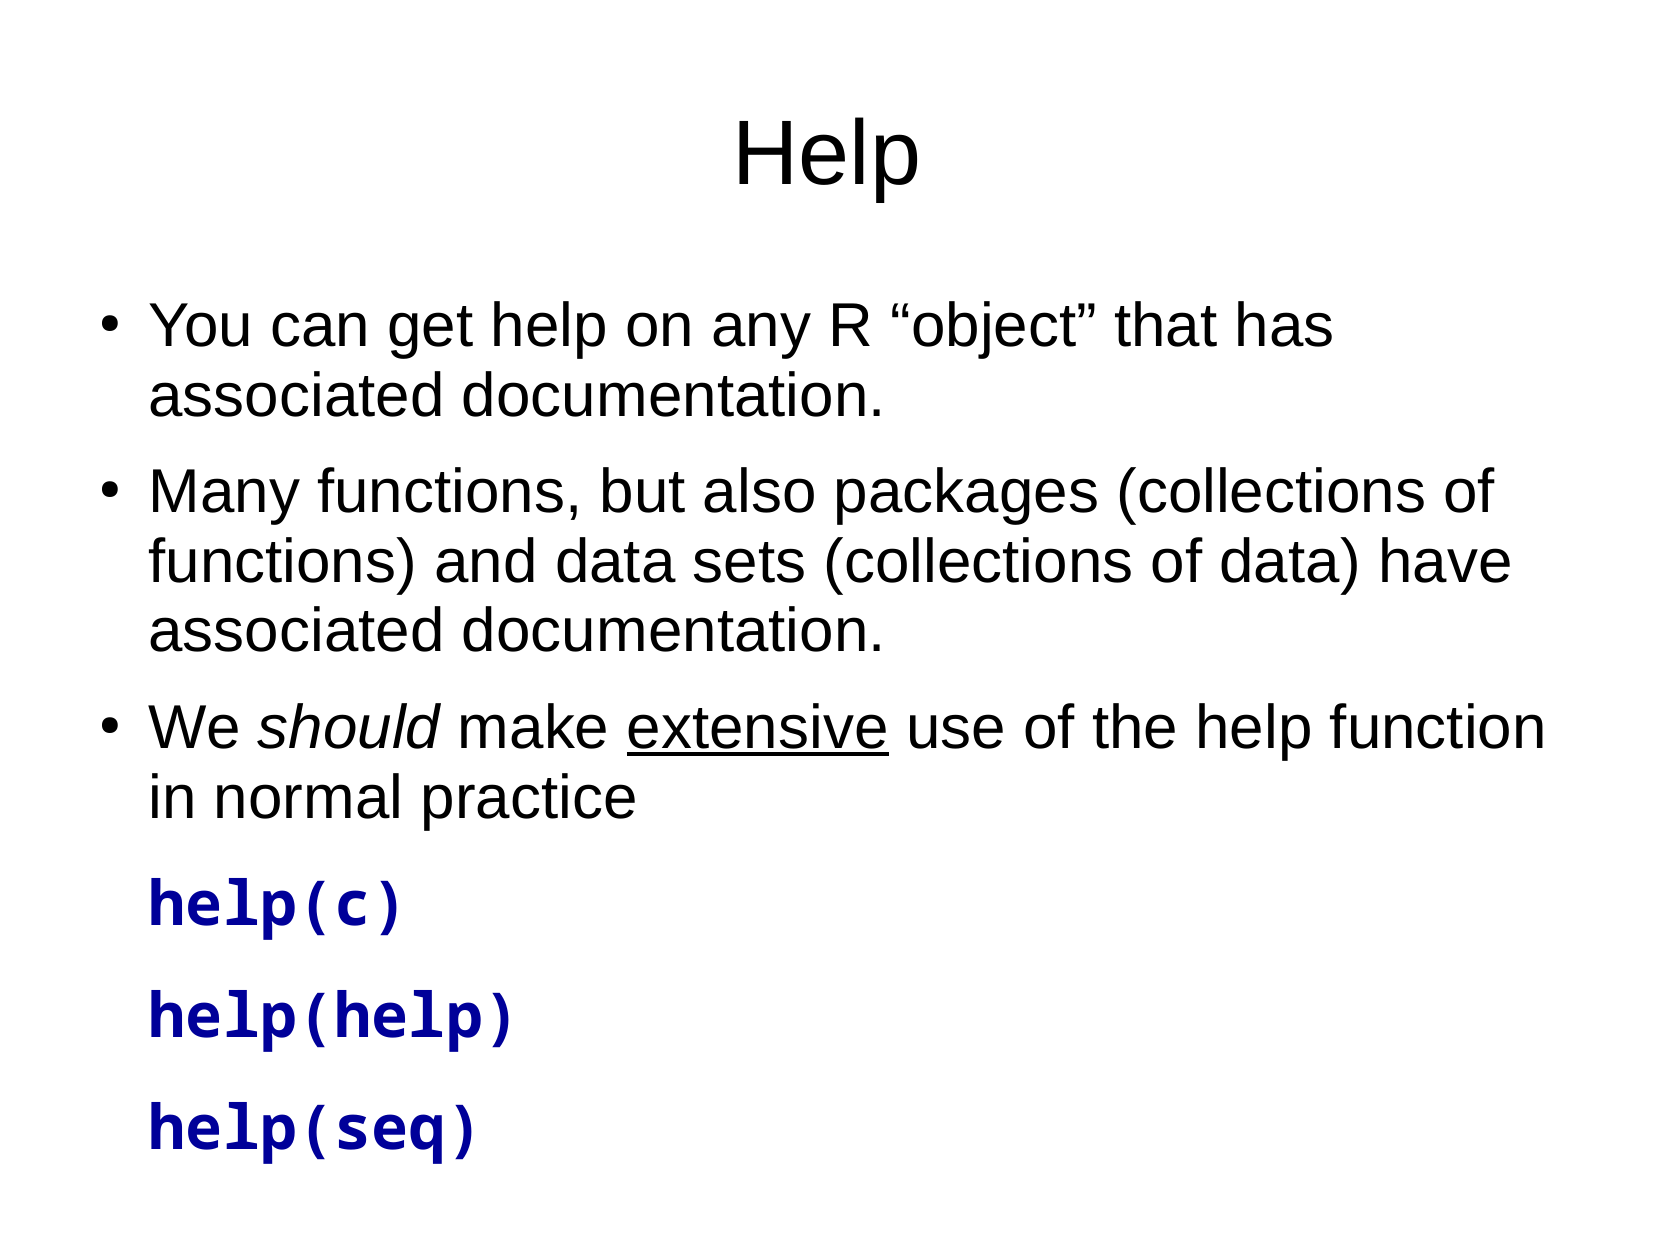

# Help
You can get help on any R “object” that has associated documentation.
Many functions, but also packages (collections of functions) and data sets (collections of data) have associated documentation.
We should make extensive use of the help function in normal practice
help(c)
help(help)
help(seq)